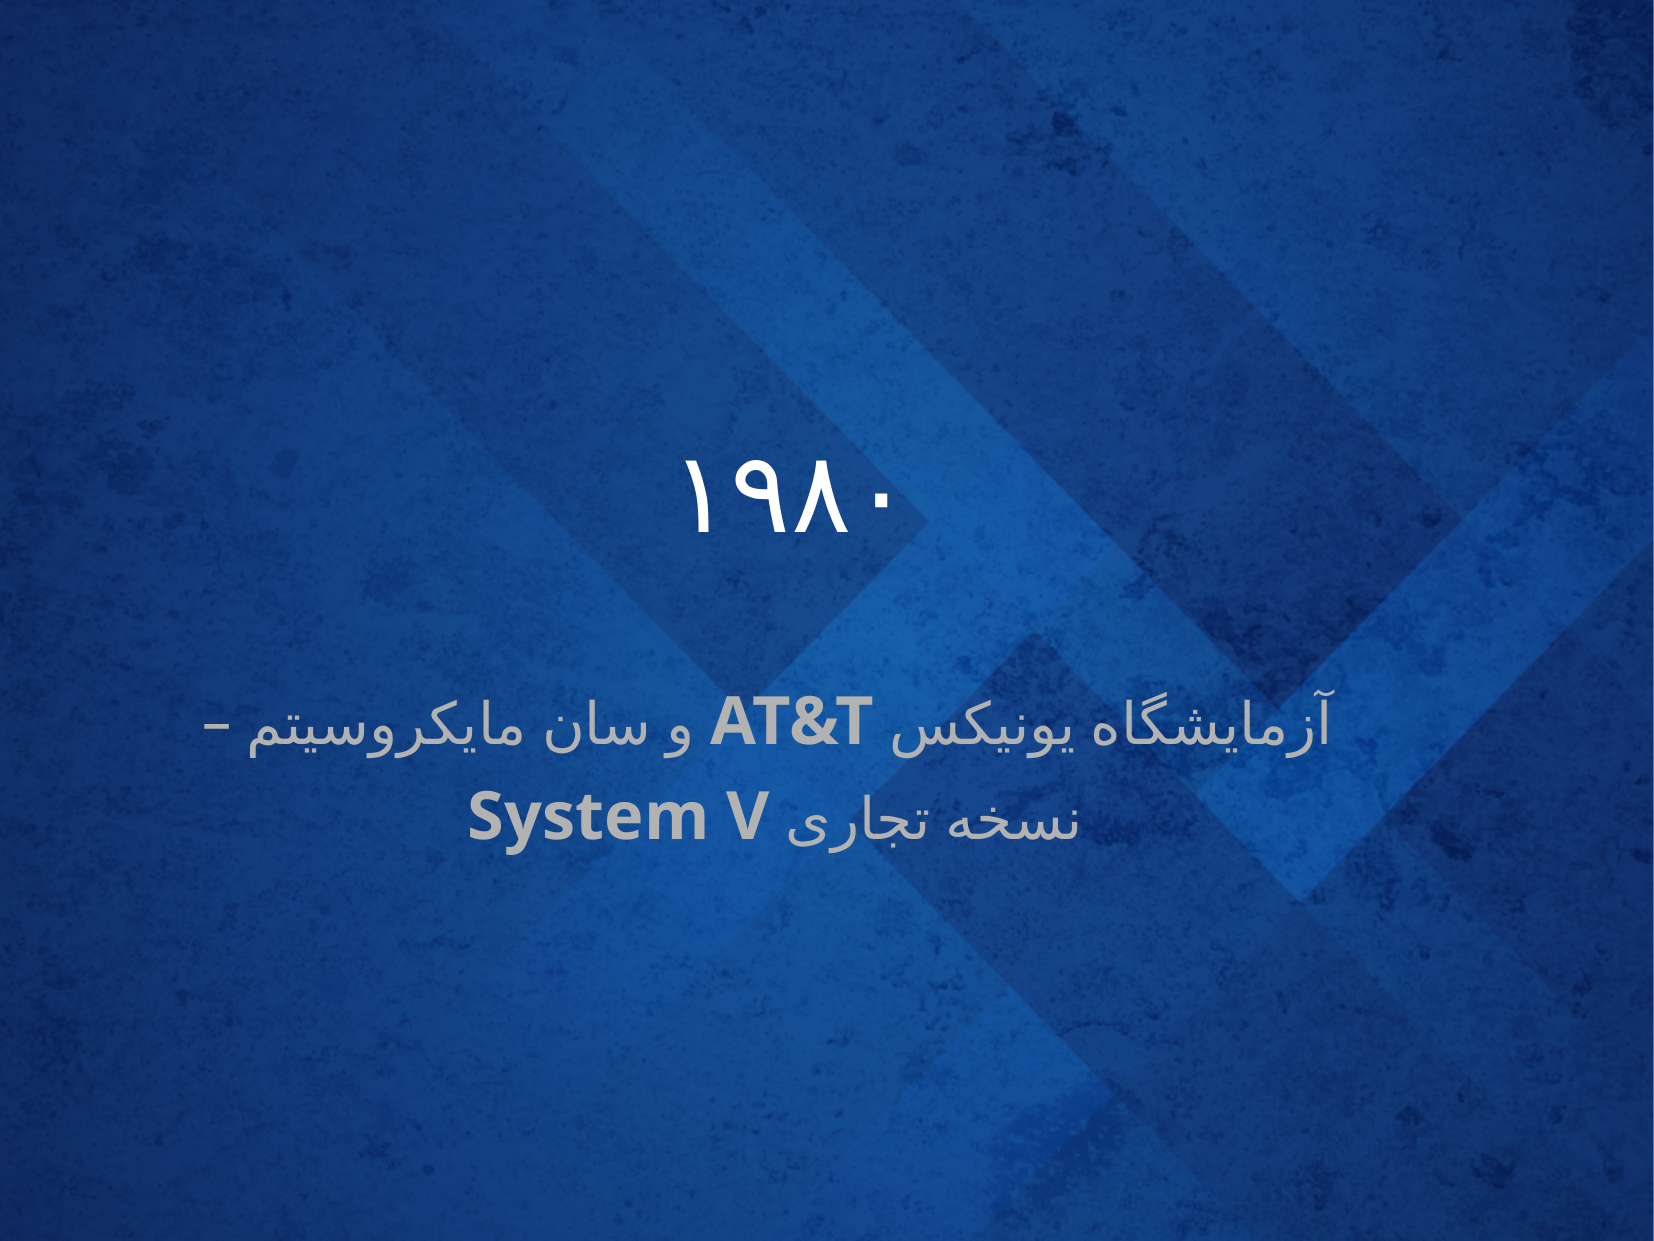

# ۱۹۸۰
آزمایشگاه یونیکس AT&T و سان مایکروسیتم – نسخه تجاری System V